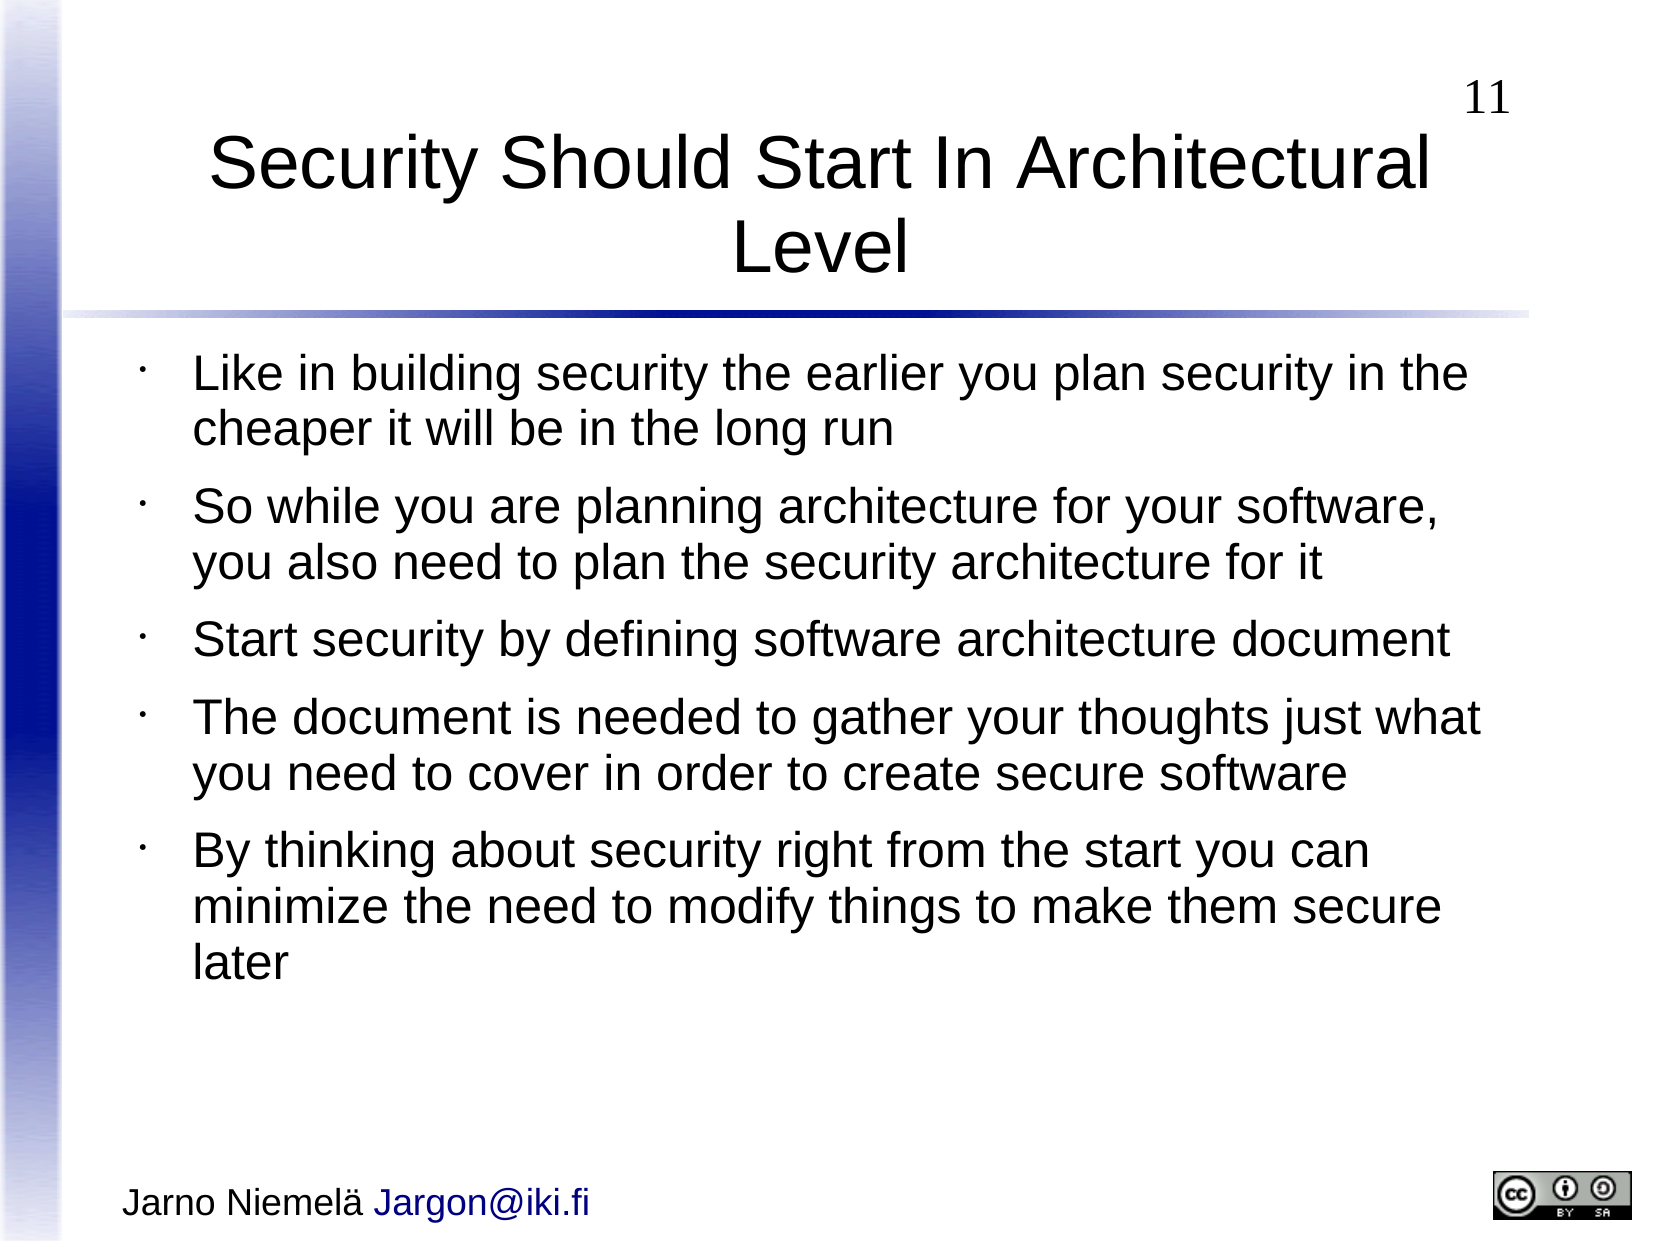

# Security Should Start In Architectural Level
Like in building security the earlier you plan security in the cheaper it will be in the long run
So while you are planning architecture for your software, you also need to plan the security architecture for it
Start security by defining software architecture document
The document is needed to gather your thoughts just what you need to cover in order to create secure software
By thinking about security right from the start you can minimize the need to modify things to make them secure later